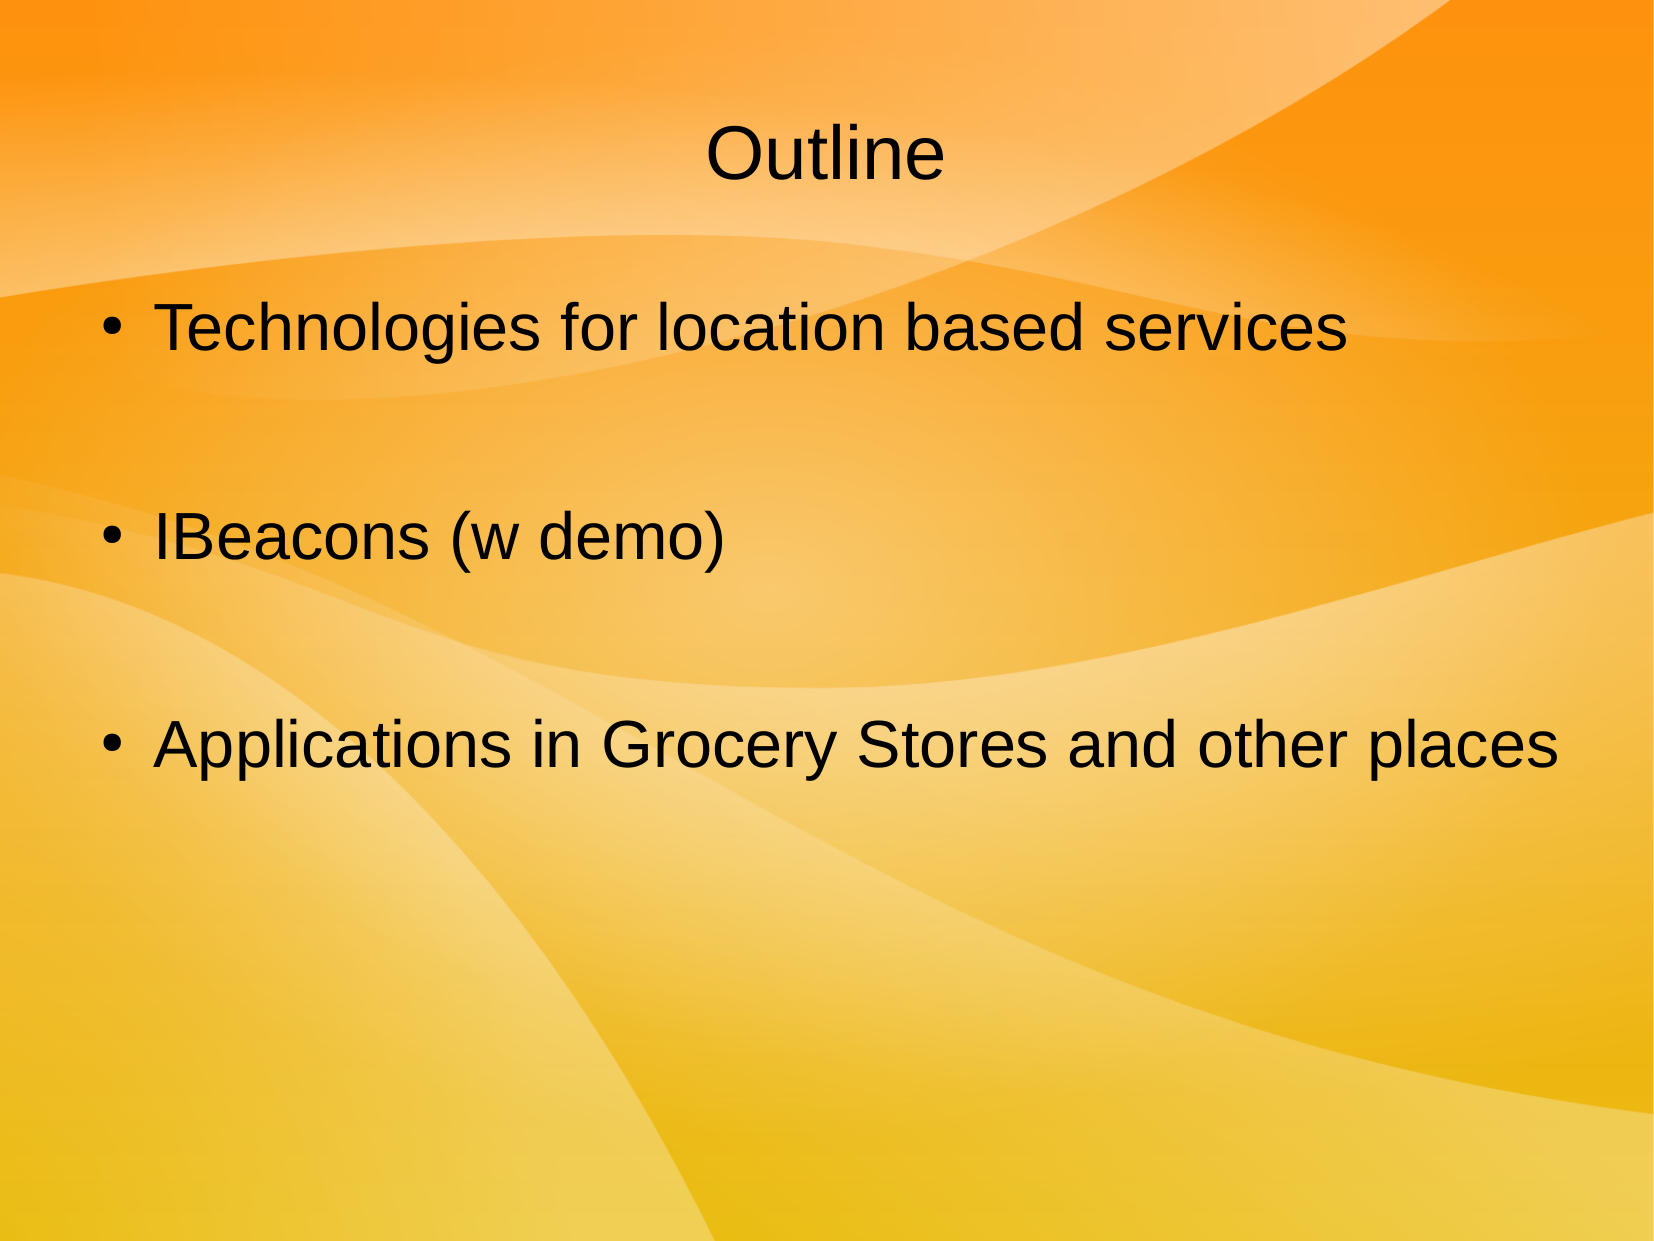

# Outline
Technologies for location based services
IBeacons (w demo)
Applications in Grocery Stores and other places